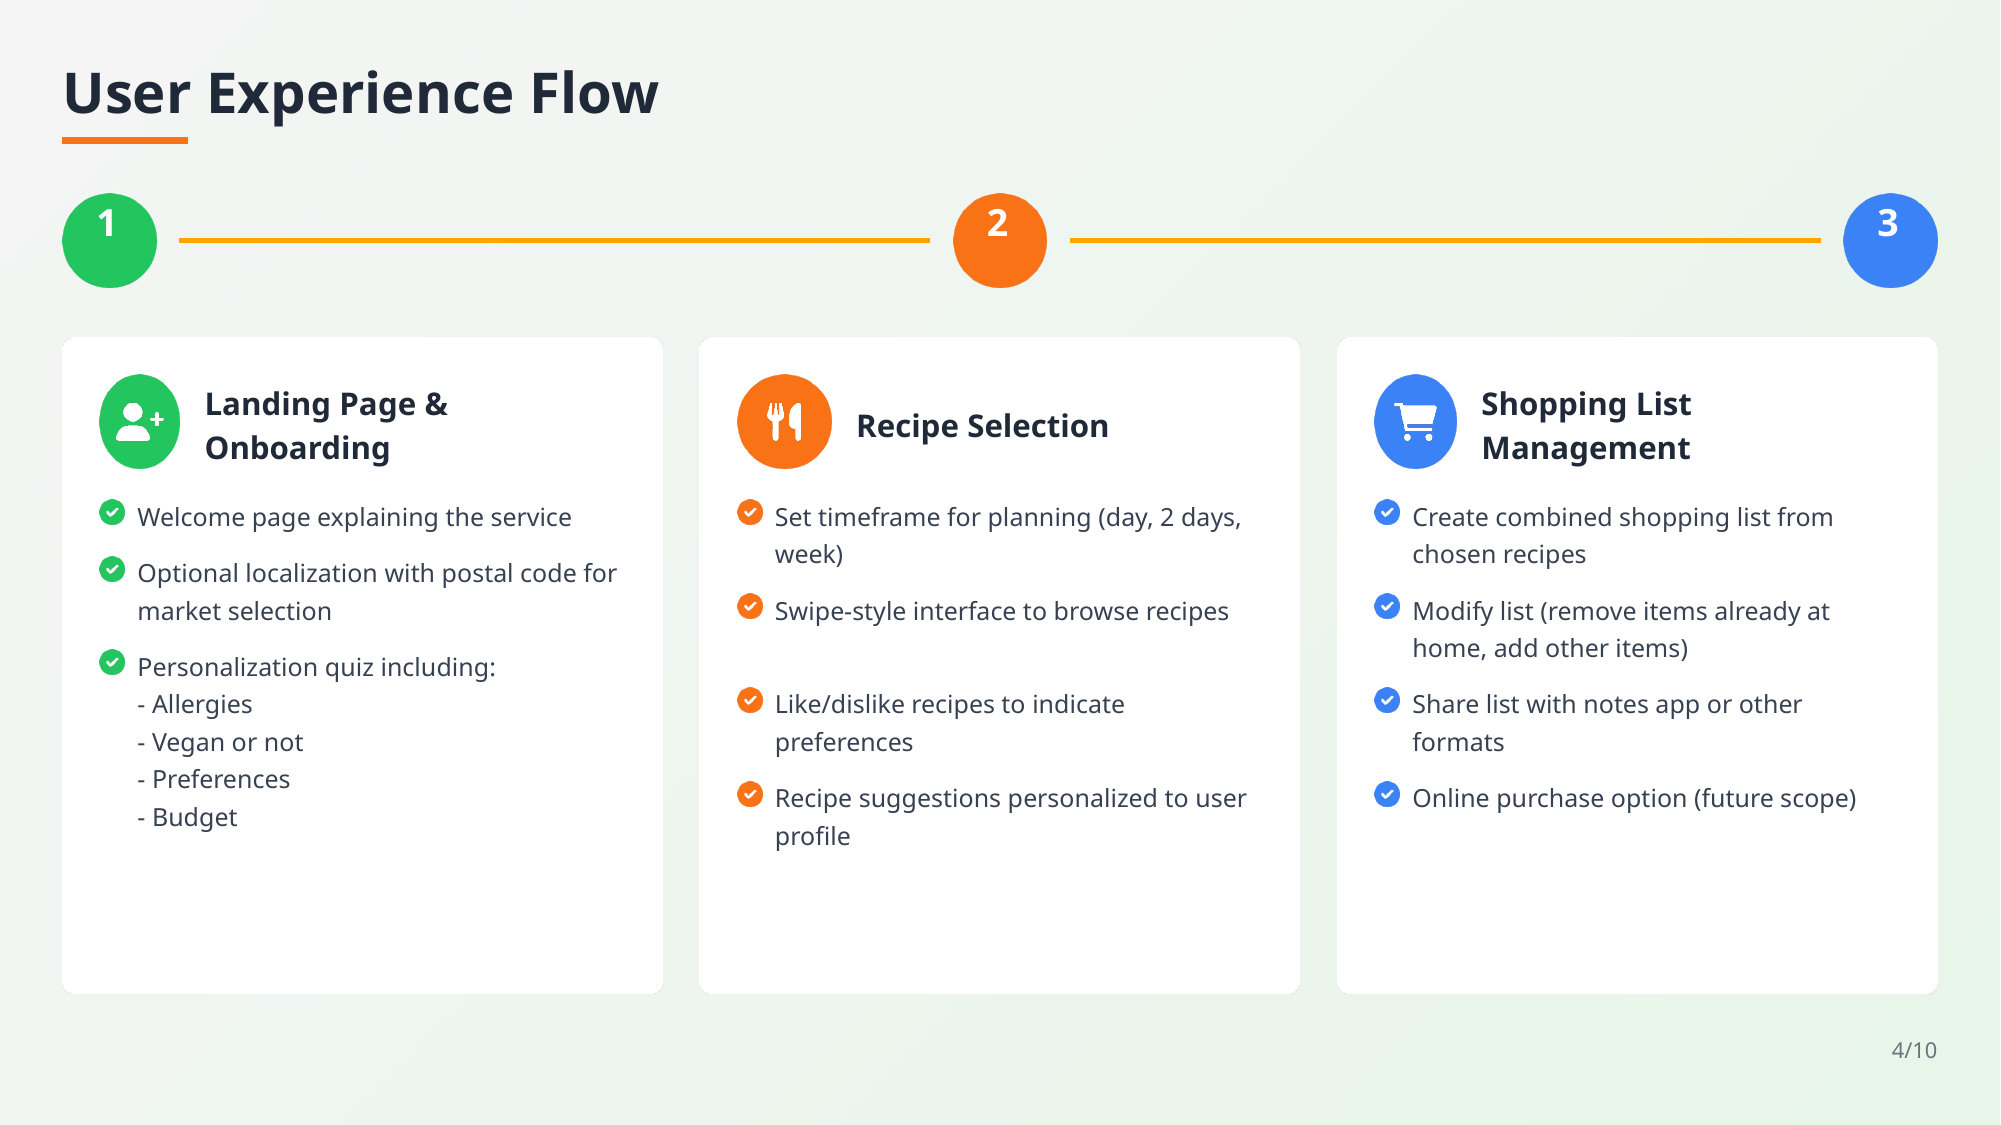

User Experience Flow
1
2
3
Landing Page & Onboarding
Shopping List Management
Recipe Selection
Welcome page explaining the service
Set timeframe for planning (day, 2 days, week)
Create combined shopping list from chosen recipes
Optional localization with postal code for market selection
Swipe-style interface to browse recipes
Modify list (remove items already at home, add other items)
Personalization quiz including:
- Allergies
- Vegan or not
- Preferences
- Budget
Like/dislike recipes to indicate preferences
Share list with notes app or other formats
Recipe suggestions personalized to user profile
Online purchase option (future scope)
4/10